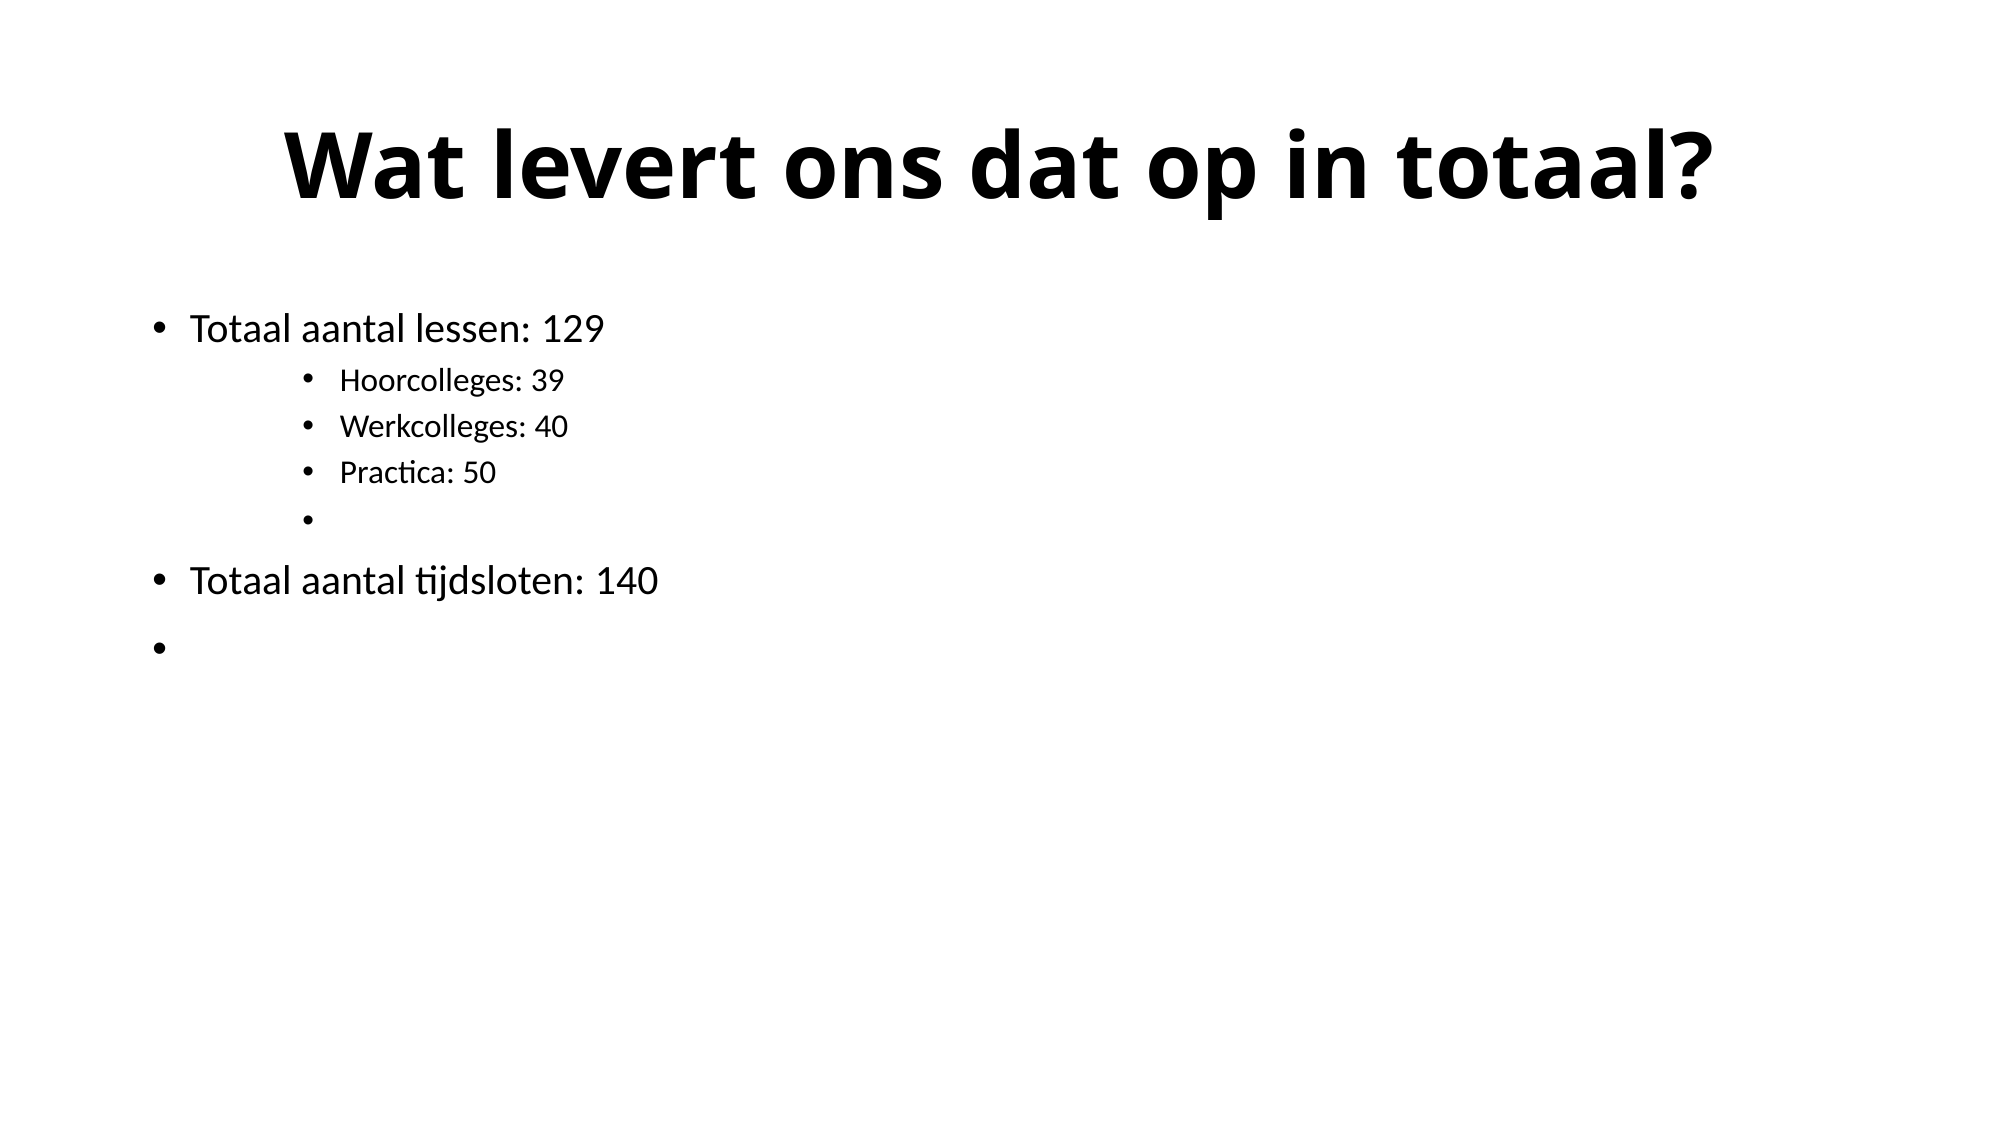

# Wat levert ons dat op in totaal?
Totaal aantal lessen: 129
Hoorcolleges: 39
Werkcolleges: 40
Practica: 50
Totaal aantal tijdsloten: 140